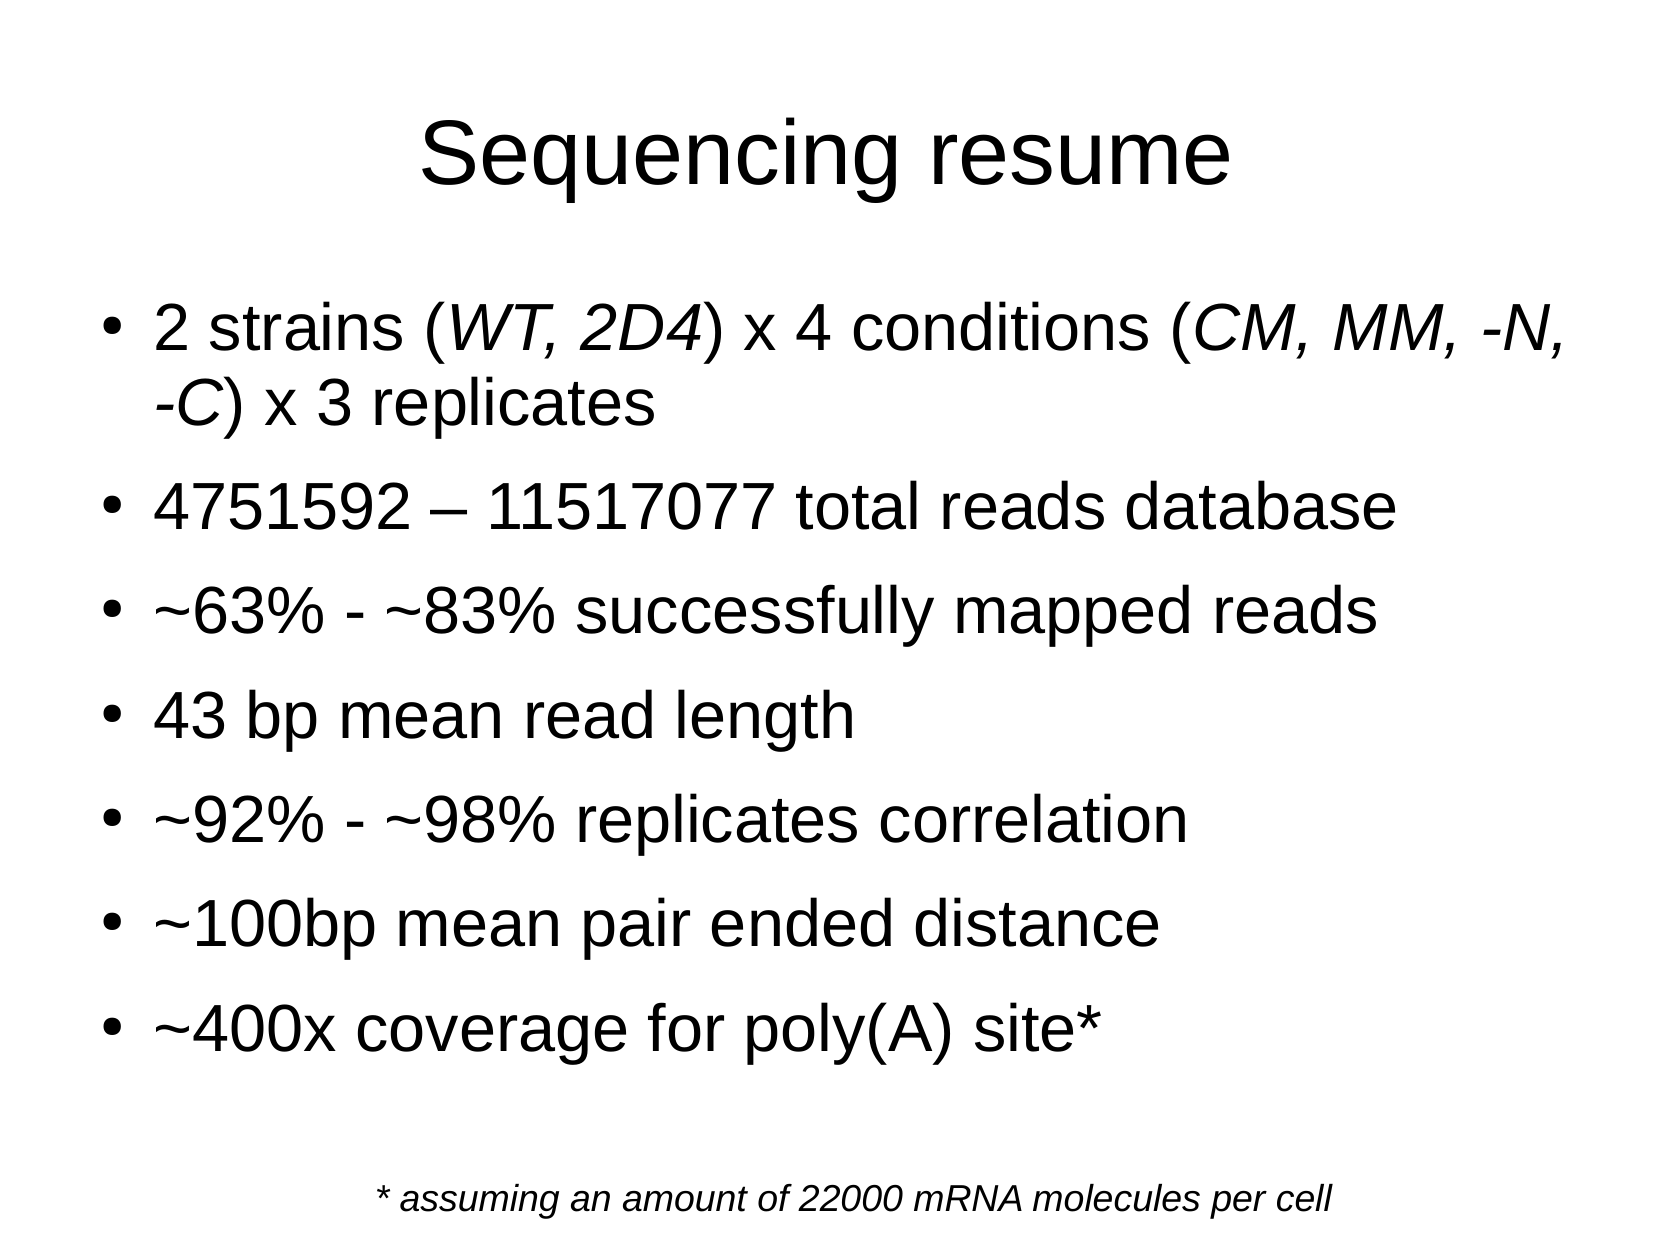

# Sequencing resume
2 strains (WT, 2D4) x 4 conditions (CM, MM, -N, -C) x 3 replicates
4751592 – 11517077 total reads database
~63% - ~83% successfully mapped reads
43 bp mean read length
~92% - ~98% replicates correlation
~100bp mean pair ended distance
~400x coverage for poly(A) site*
* assuming an amount of 22000 mRNA molecules per cell